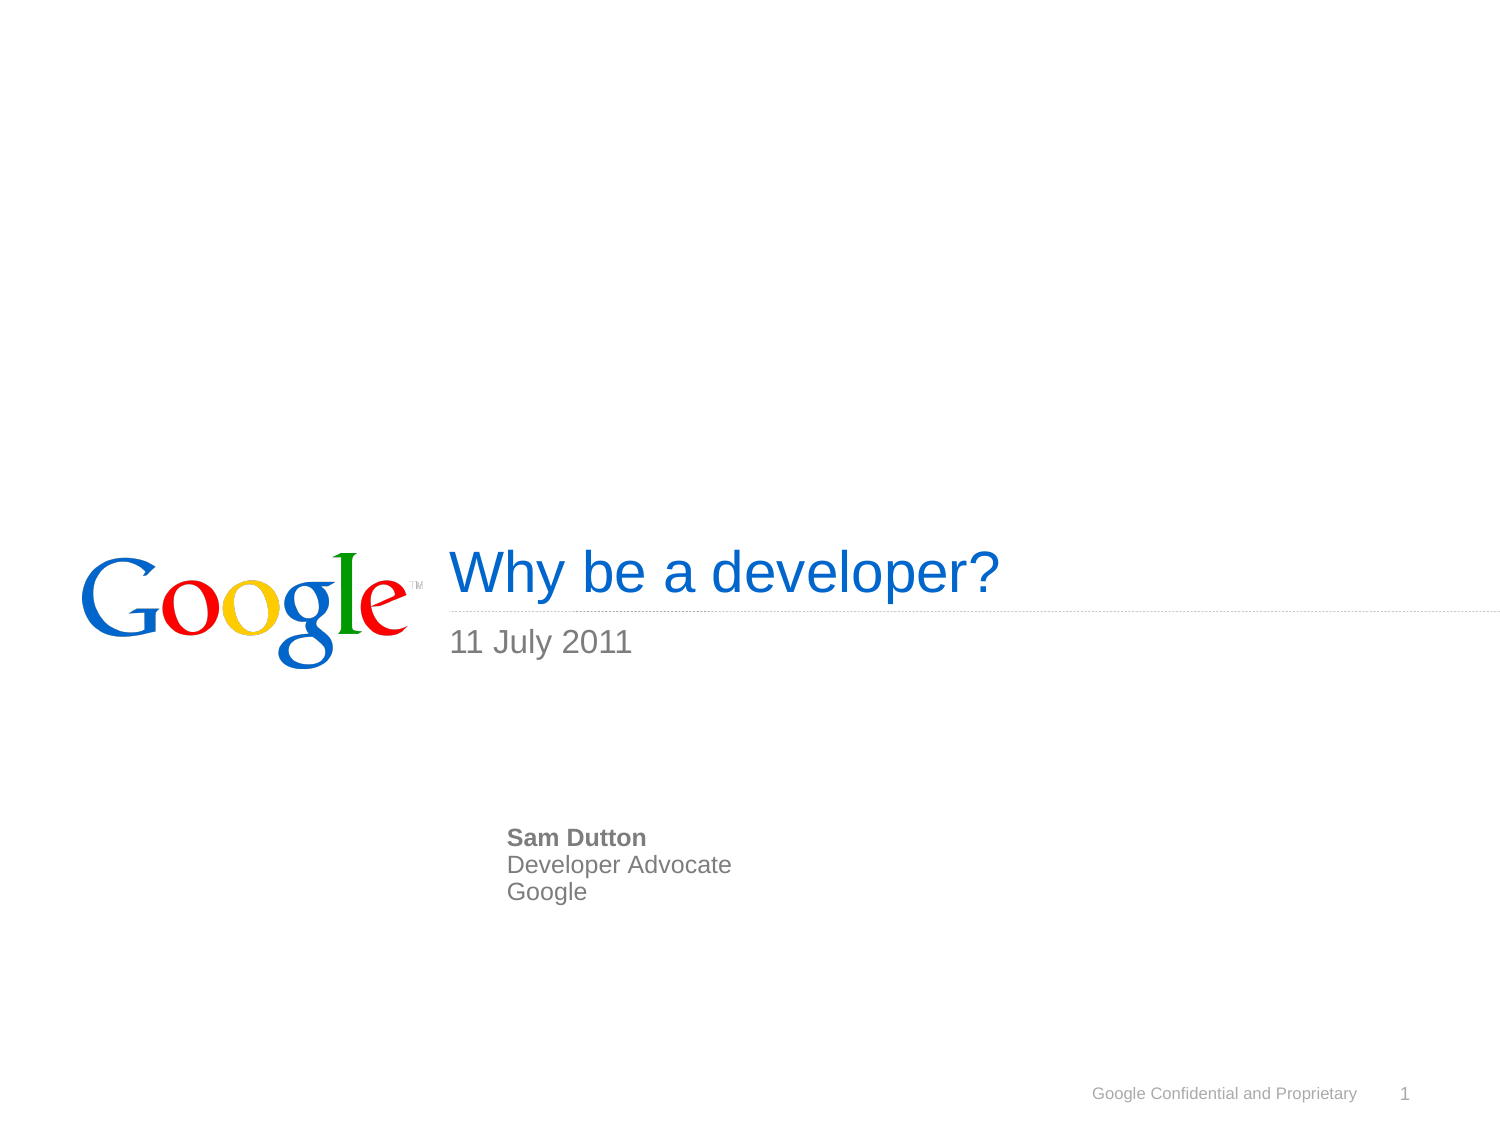

# Why be a developer?
11 July 2011
Sam Dutton
Developer Advocate
Google
1